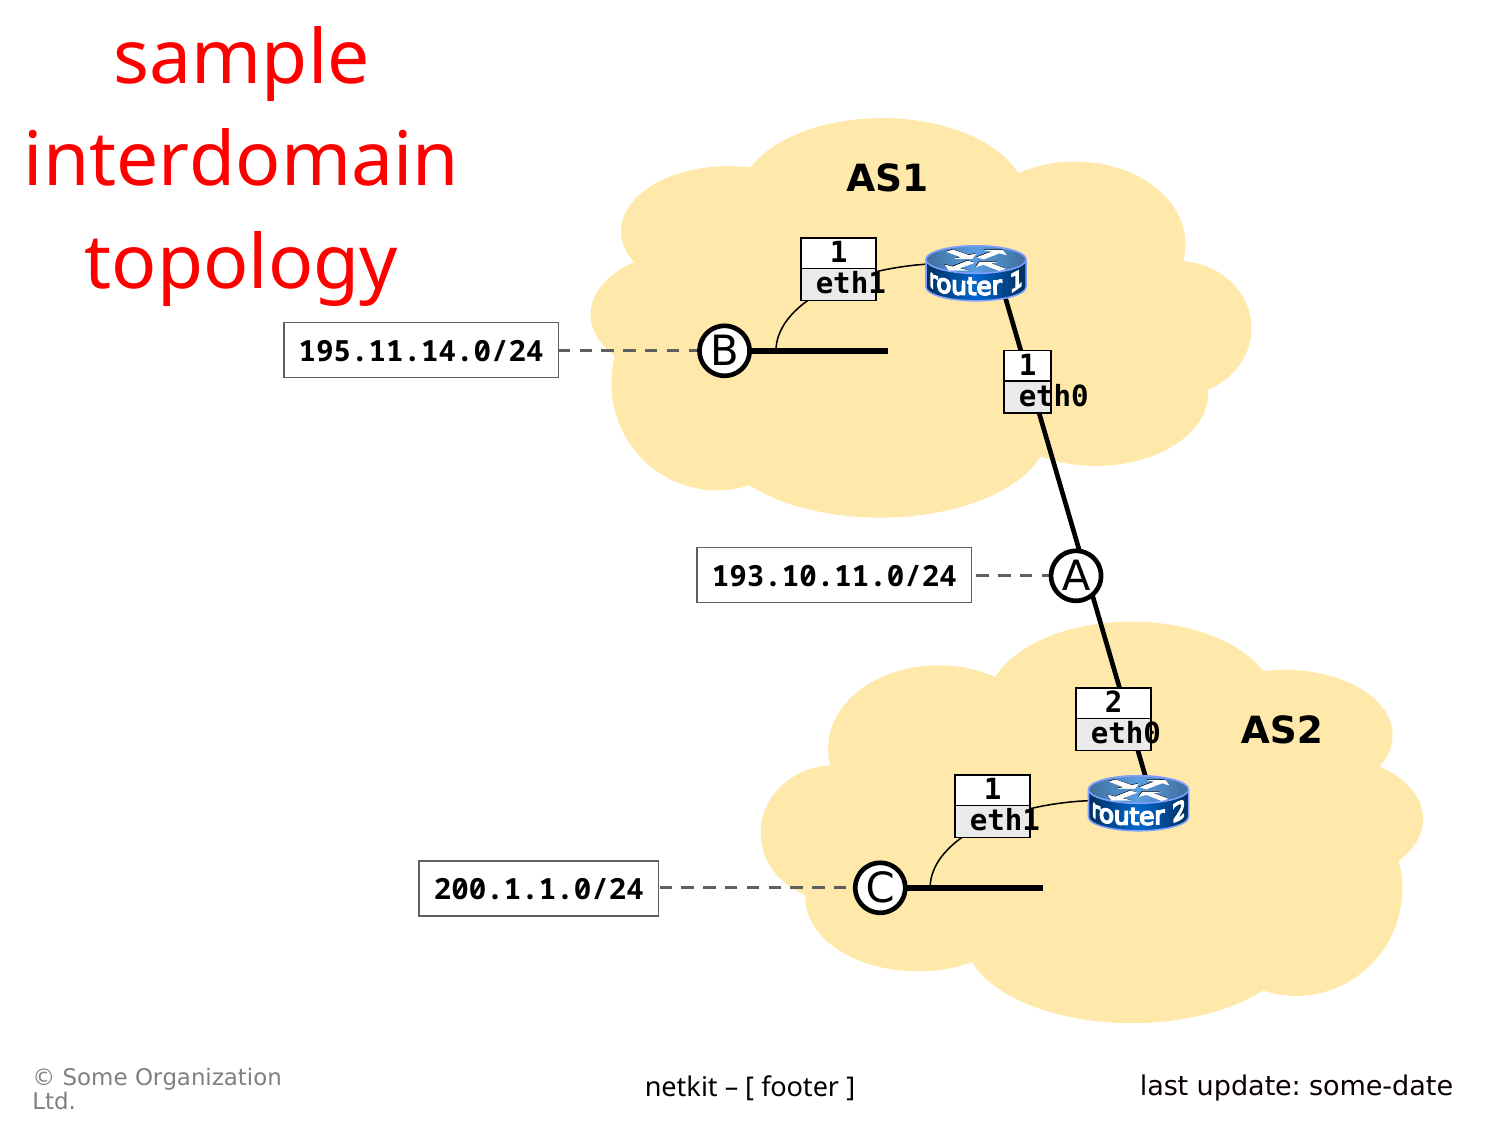

sample
interdomain topology
AS1
1
eth1
router 1
195.11.14.0/24
B
1
eth0
193.10.11.0/24
A
2
eth0
AS2
1
eth1
C
router 2
200.1.1.0/24
footer
some-date